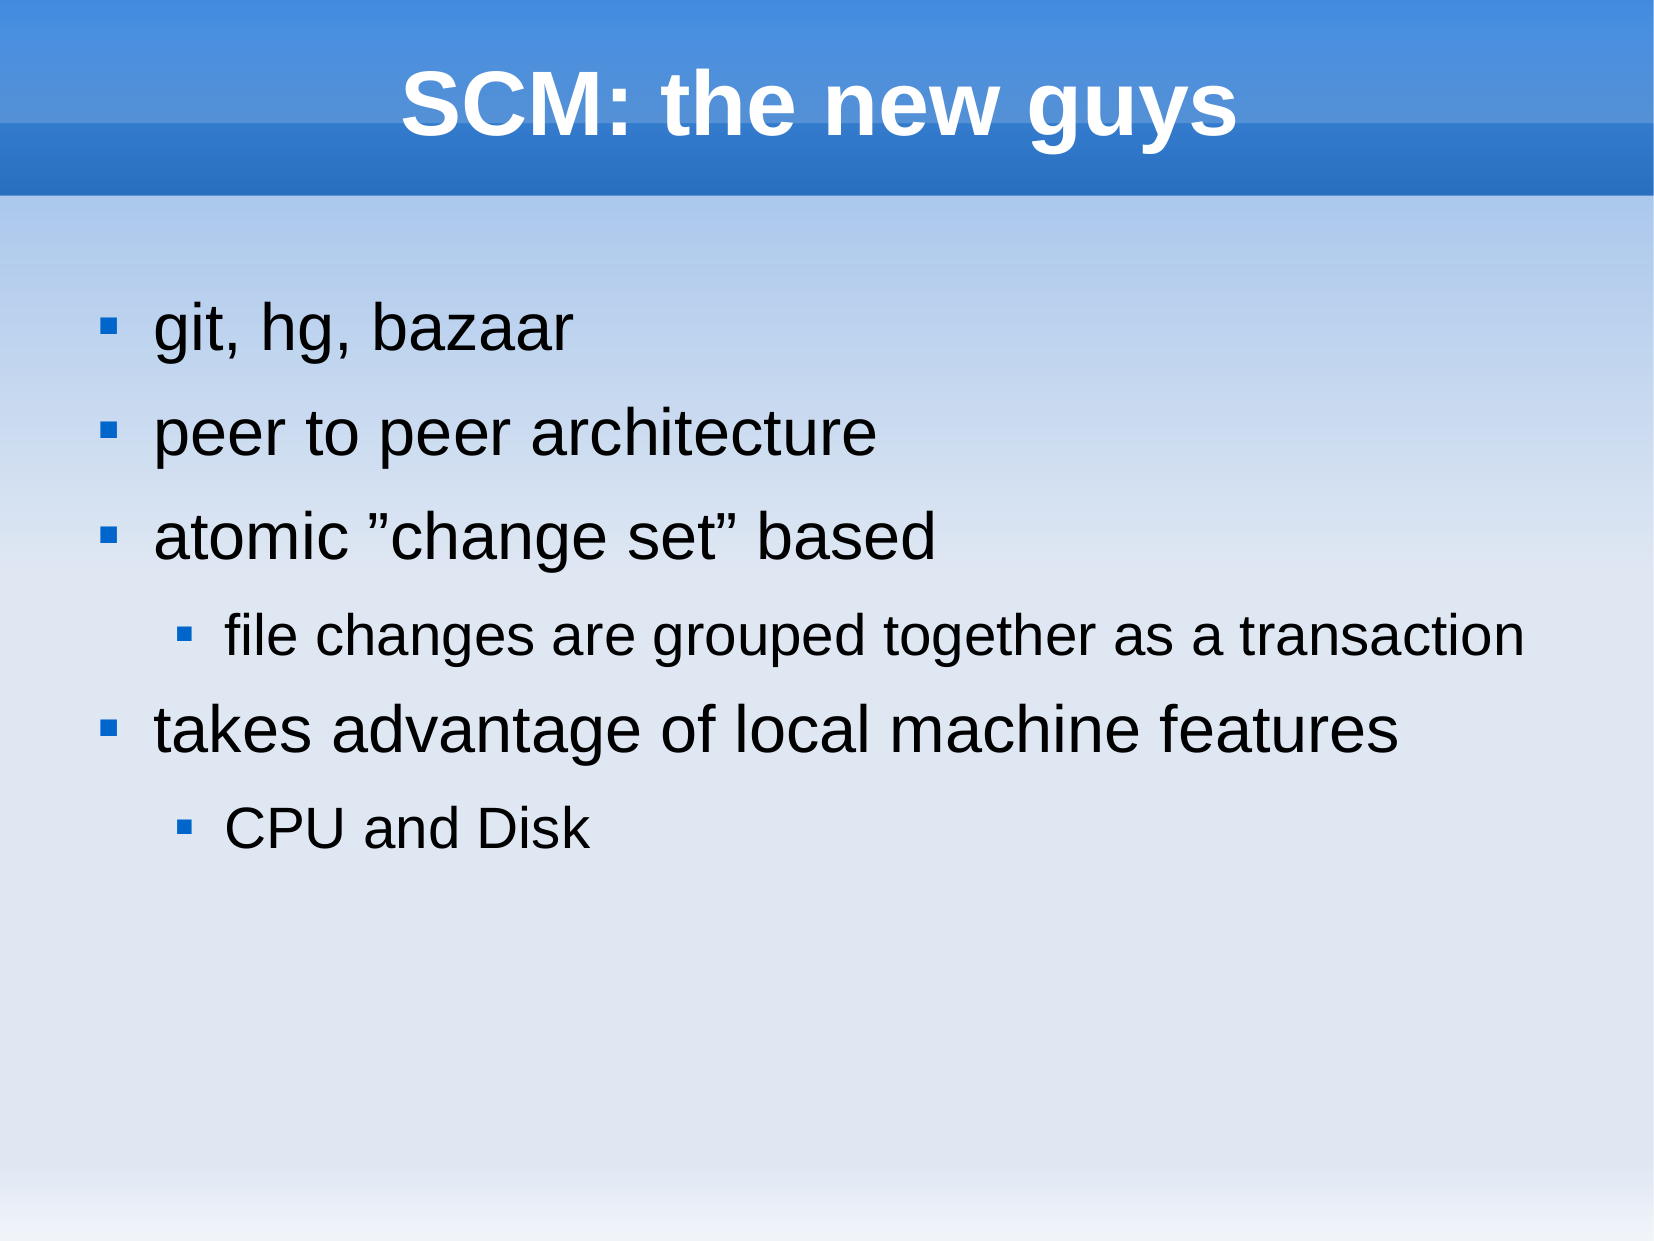

# SCM: the new guys
git, hg, bazaar
peer to peer architecture
atomic ”change set” based
file changes are grouped together as a transaction
takes advantage of local machine features
CPU and Disk